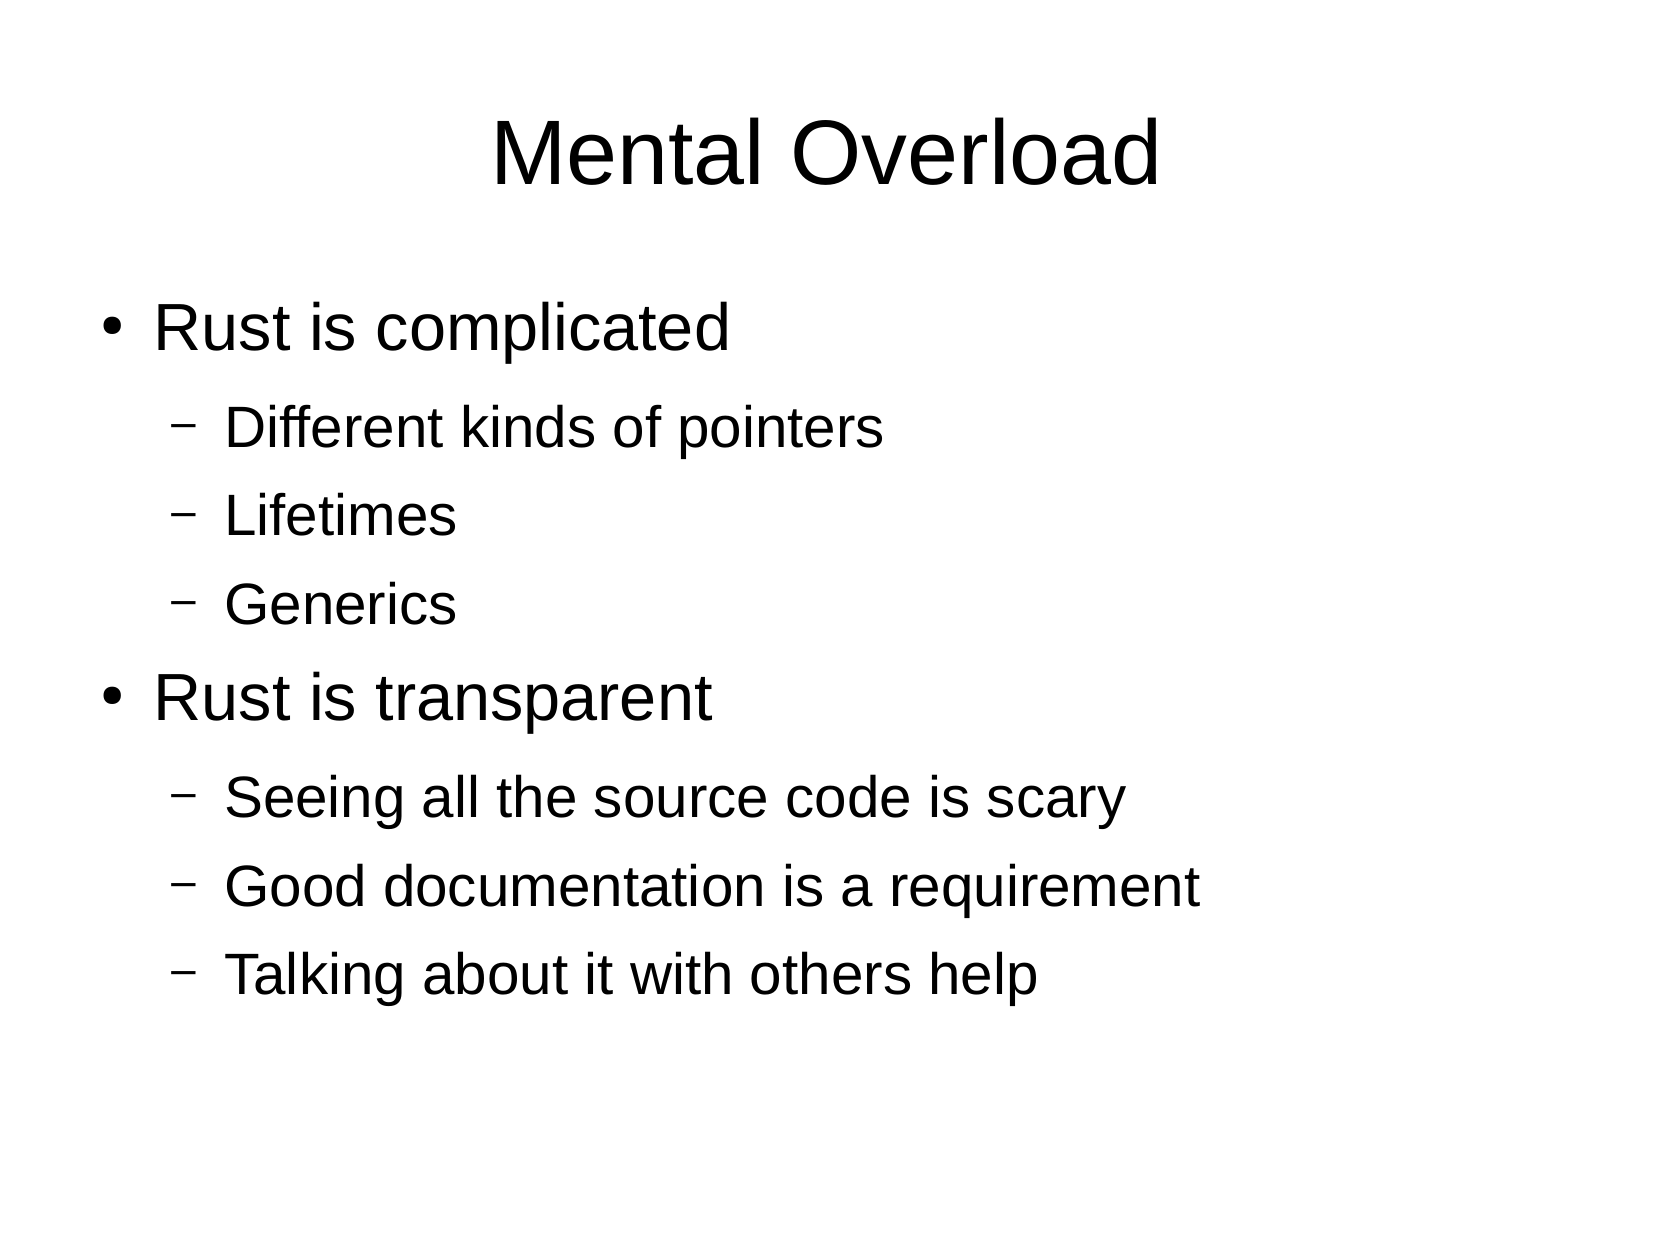

# Mental Overload
Rust is complicated
Different kinds of pointers
Lifetimes
Generics
Rust is transparent
Seeing all the source code is scary
Good documentation is a requirement
Talking about it with others help